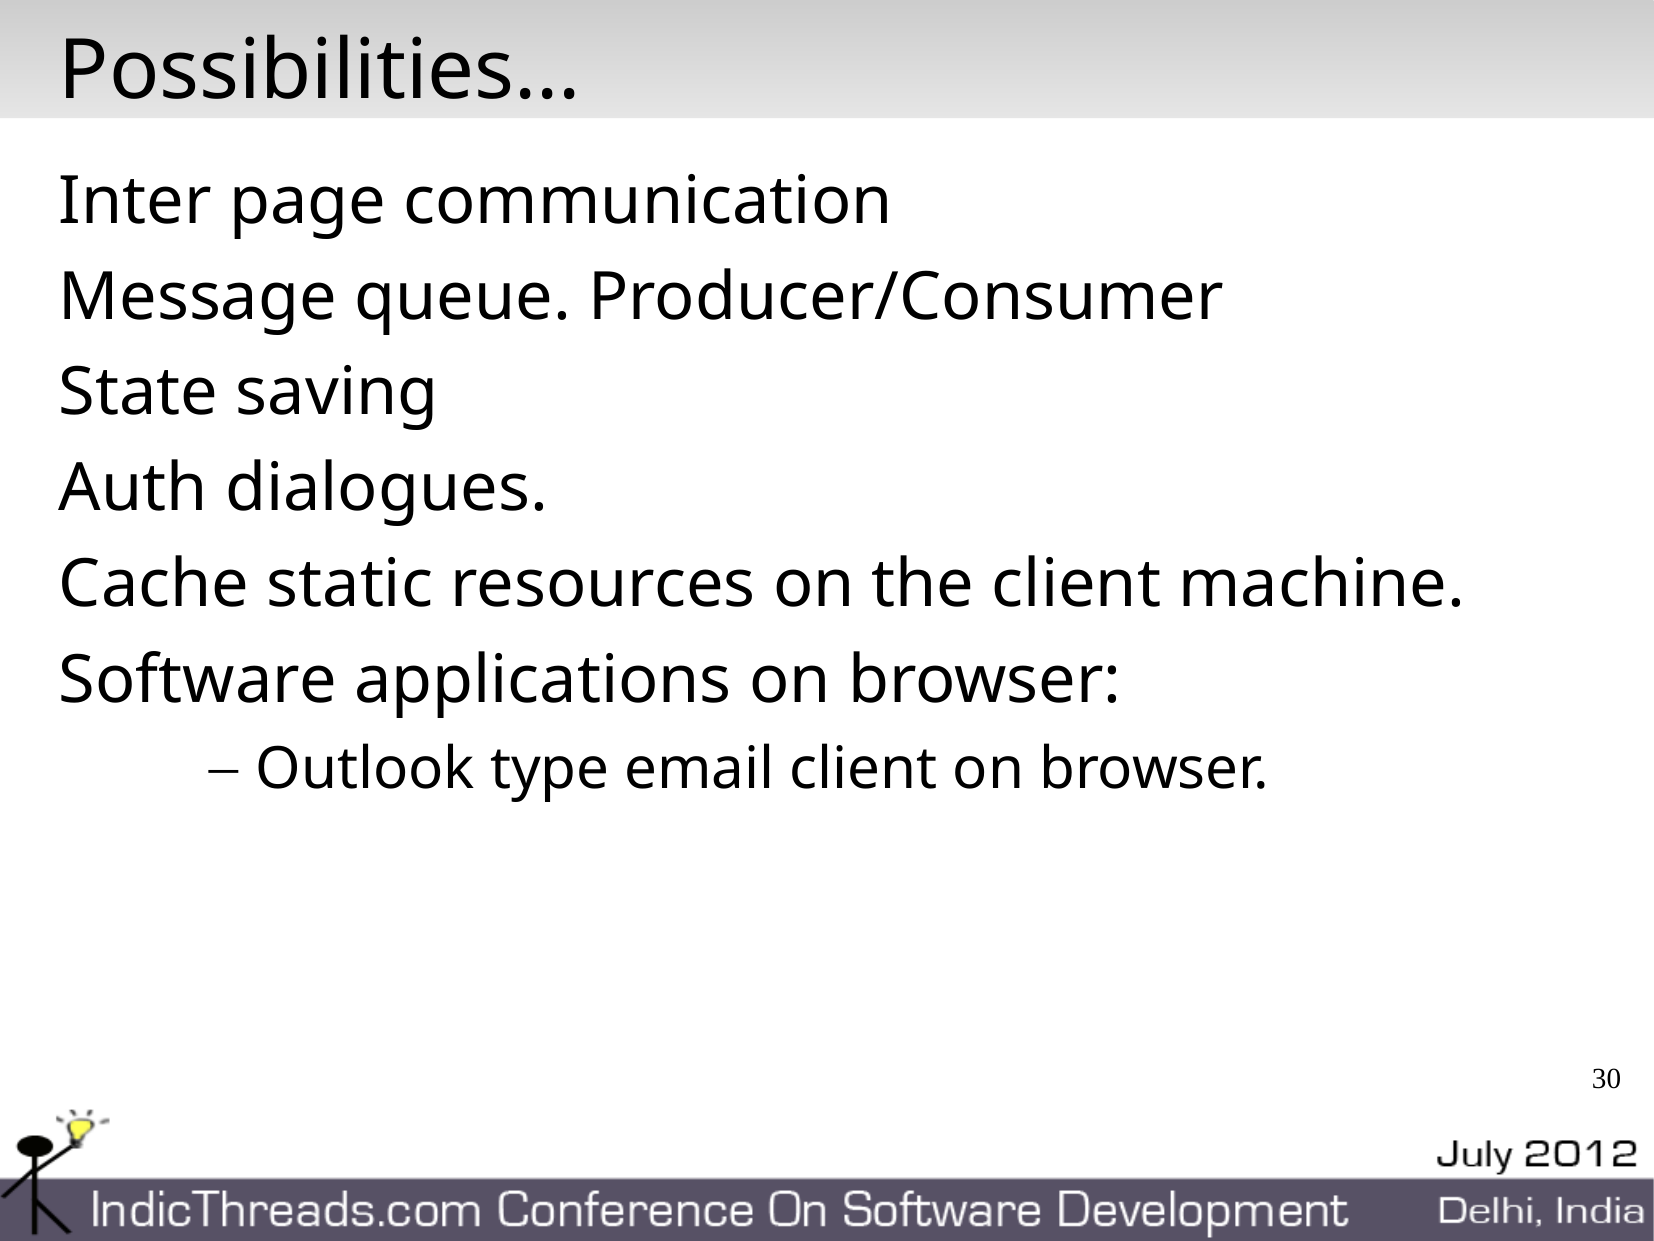

# Possibilities...
Inter page communication
Message queue. Producer/Consumer
State saving
Auth dialogues.
Cache static resources on the client machine.
Software applications on browser:
Outlook type email client on browser.
30